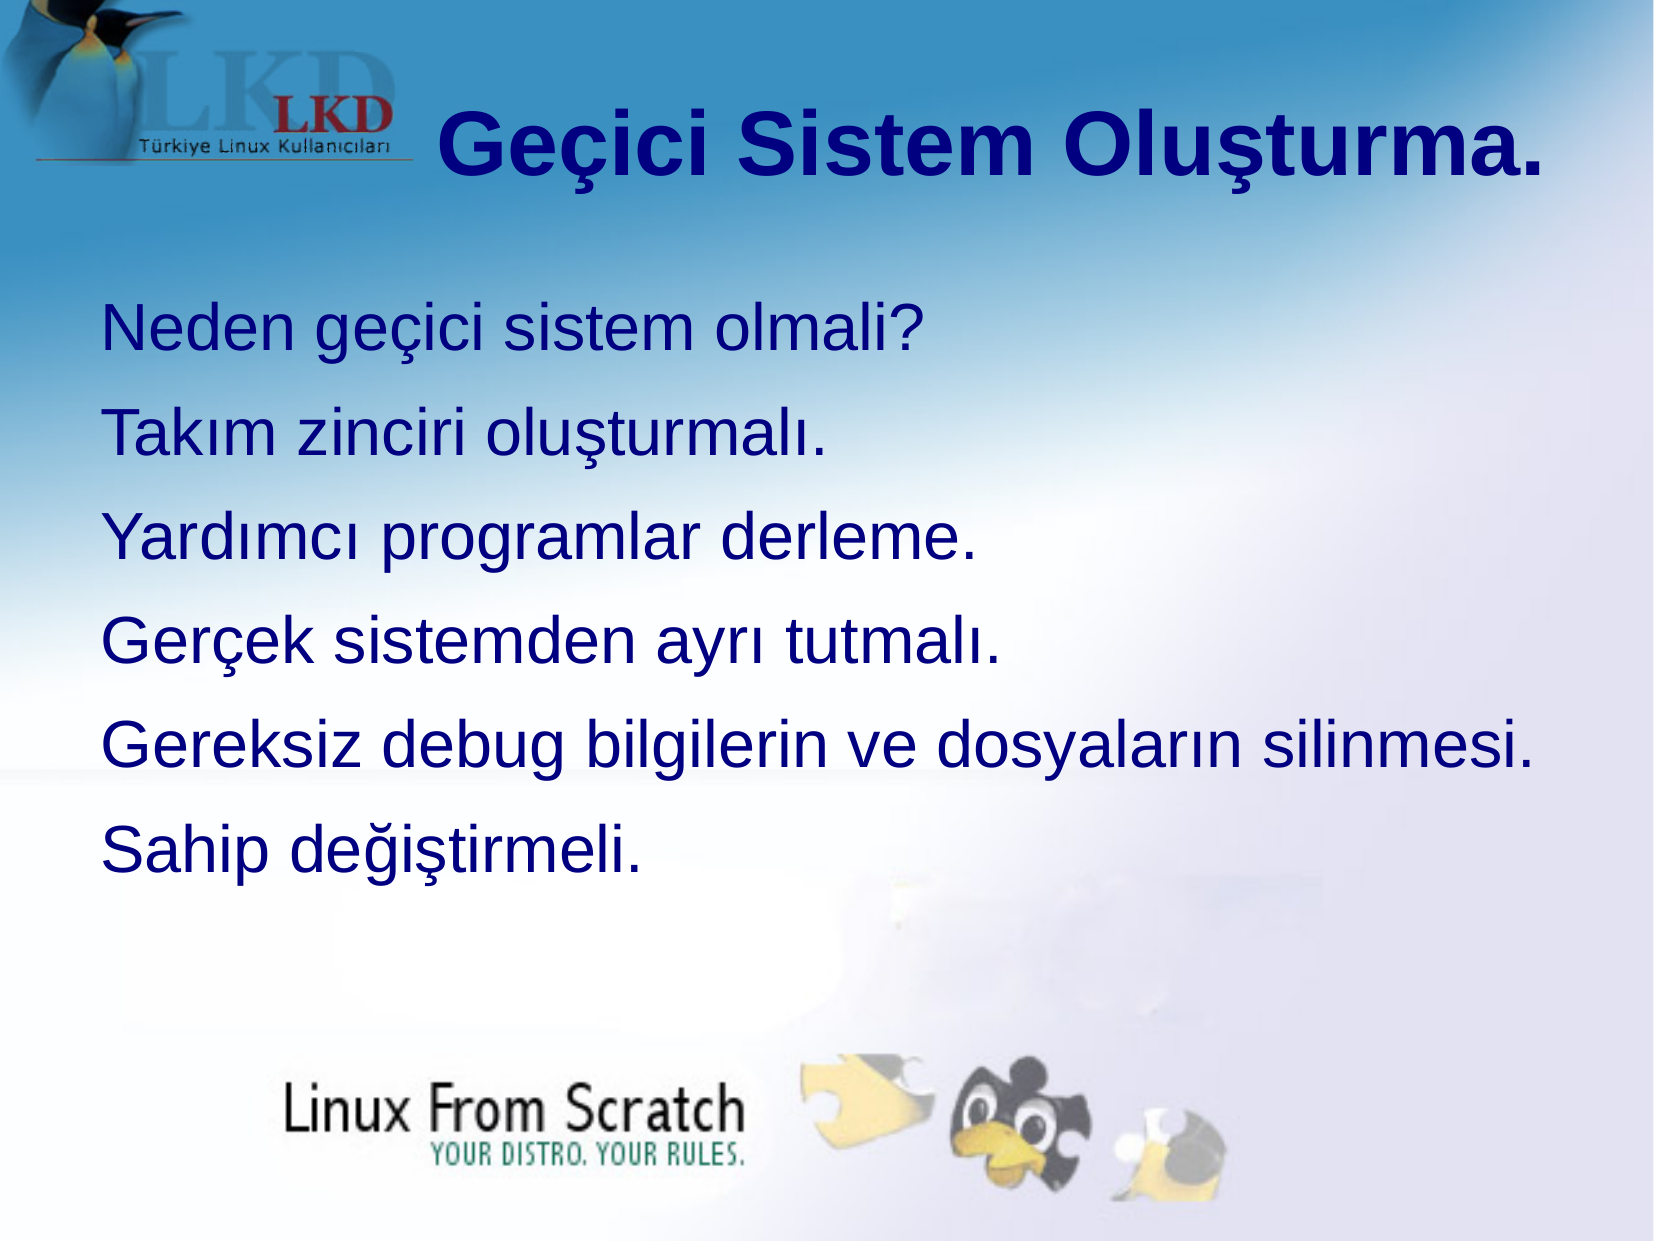

# Geçici Sistem Oluşturma.
Neden geçici sistem olmali?
Takım zinciri oluşturmalı.
Yardımcı programlar derleme.
Gerçek sistemden ayrı tutmalı.
Gereksiz debug bilgilerin ve dosyaların silinmesi.
Sahip değiştirmeli.